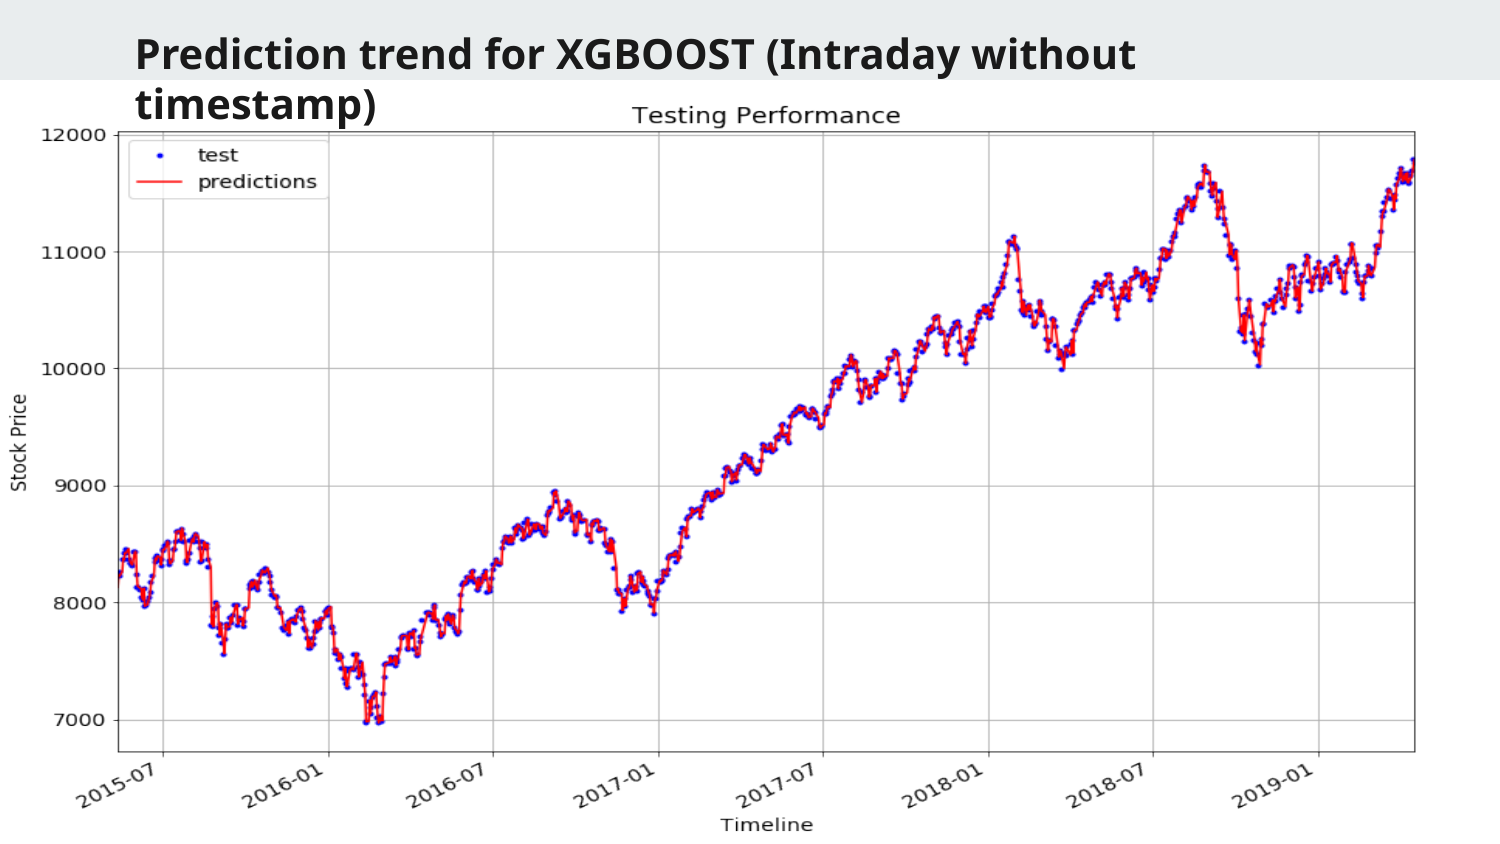

# Prediction trend for XGBOOST (Intraday without timestamp)